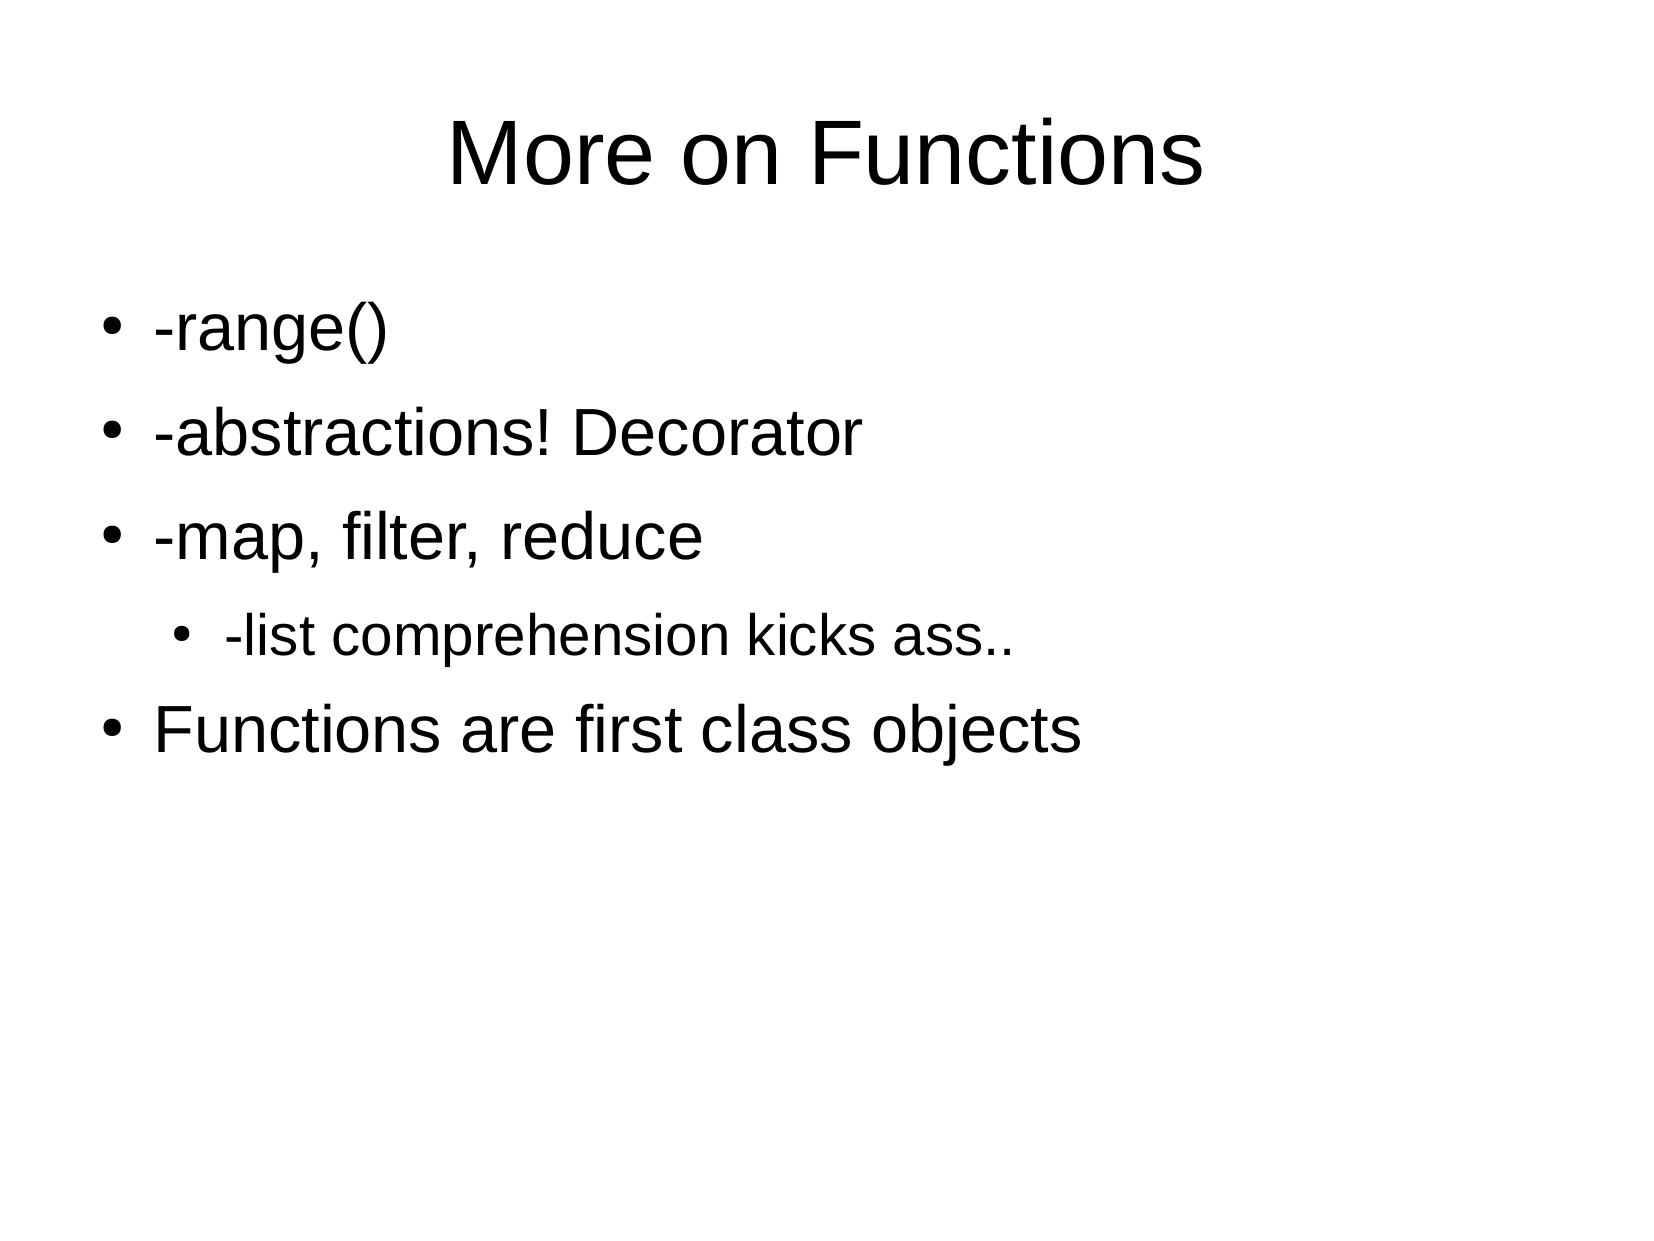

# More on Functions
-range()
-abstractions! Decorator
-map, filter, reduce
-list comprehension kicks ass..
Functions are first class objects